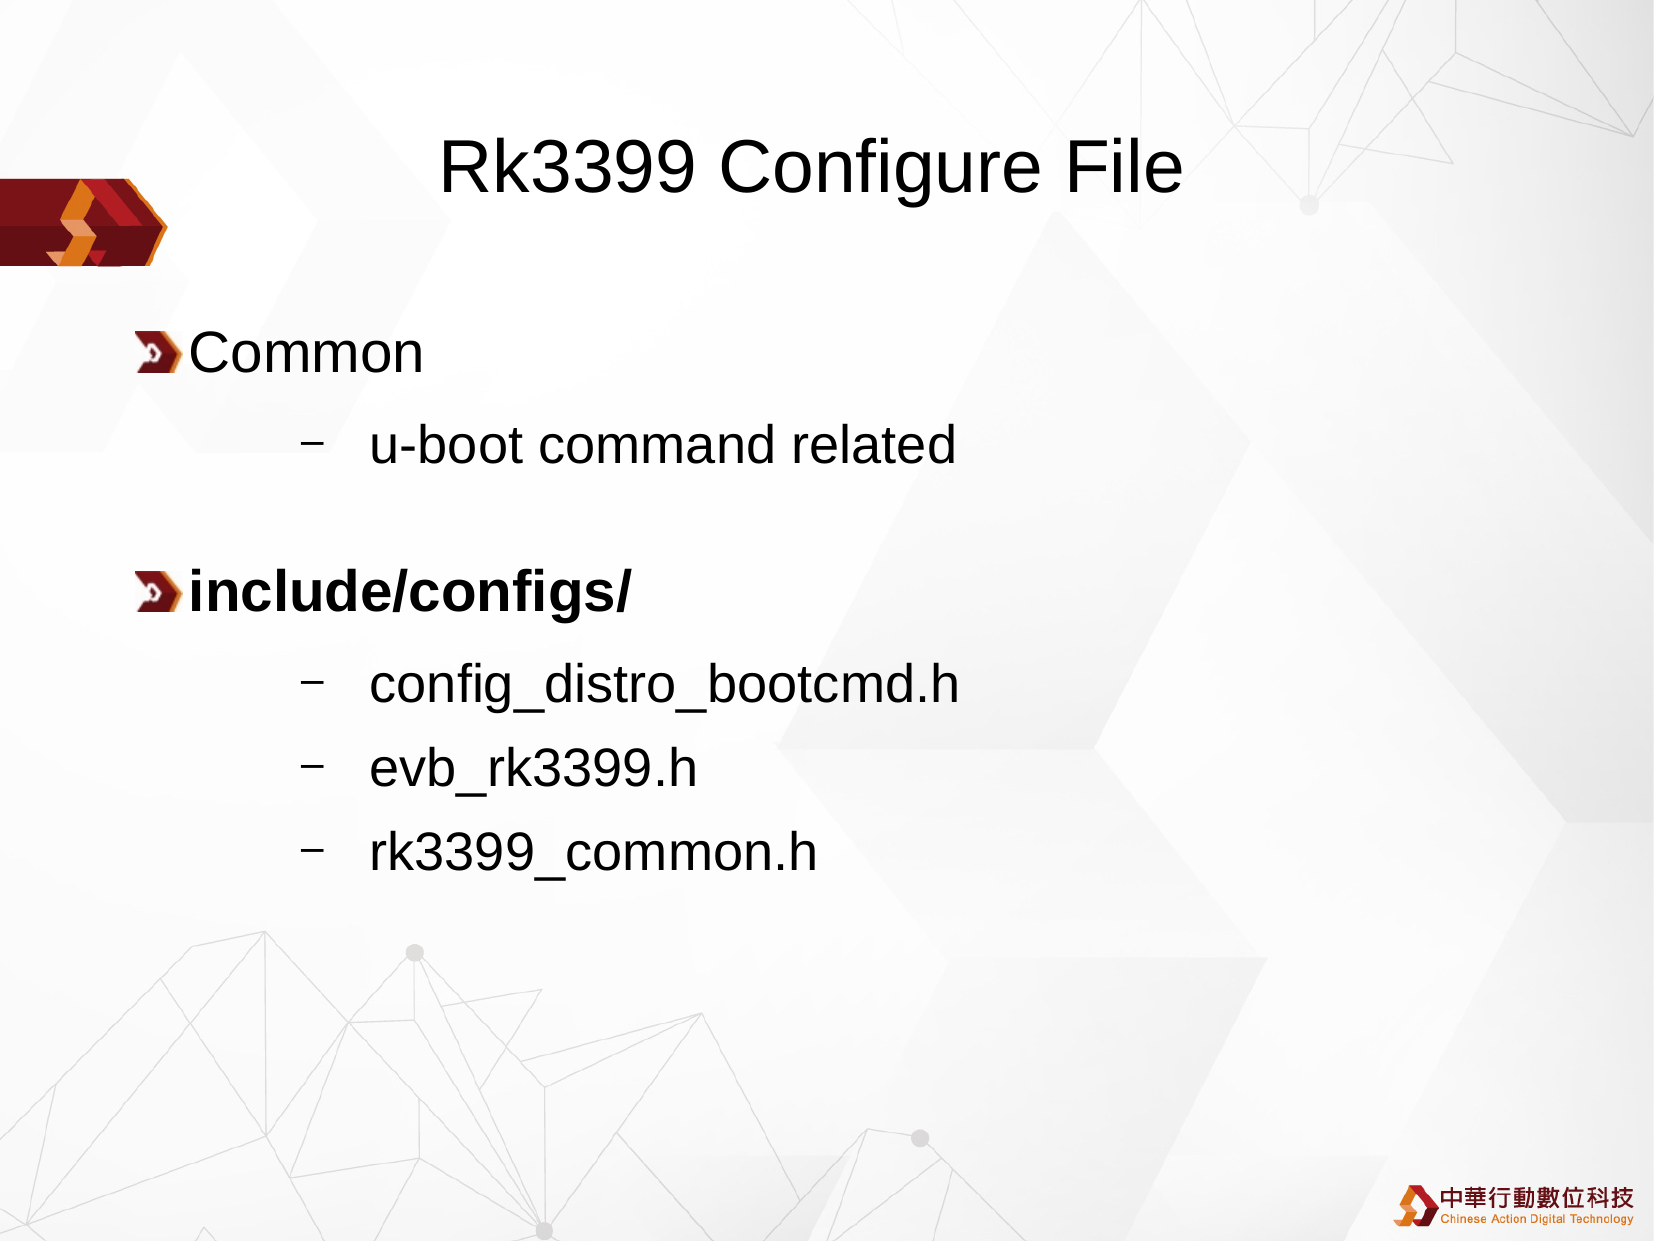

# Rk3399 Configure File
Common
 u-boot command related
include/configs/
 config_distro_bootcmd.h
 evb_rk3399.h
 rk3399_common.h